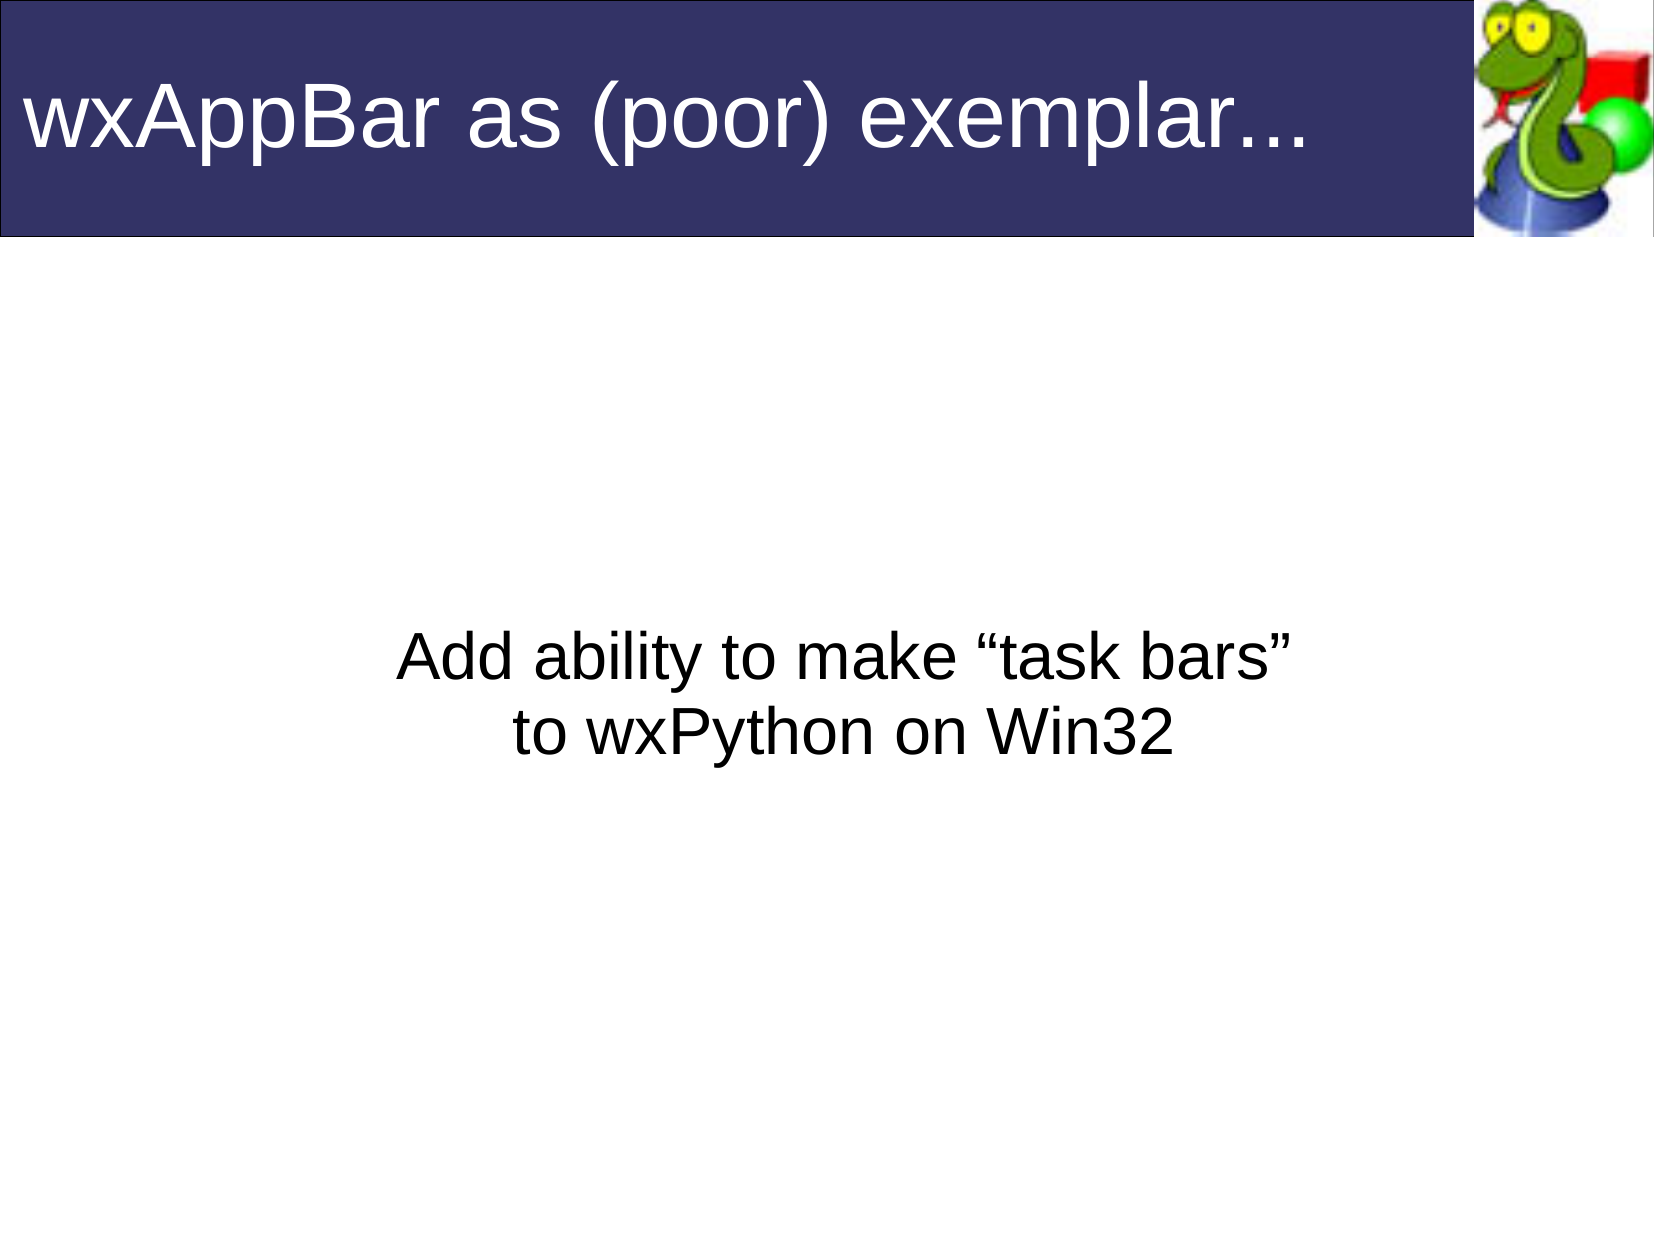

# wxAppBar as (poor) exemplar...
Add ability to make “task bars”
to wxPython on Win32